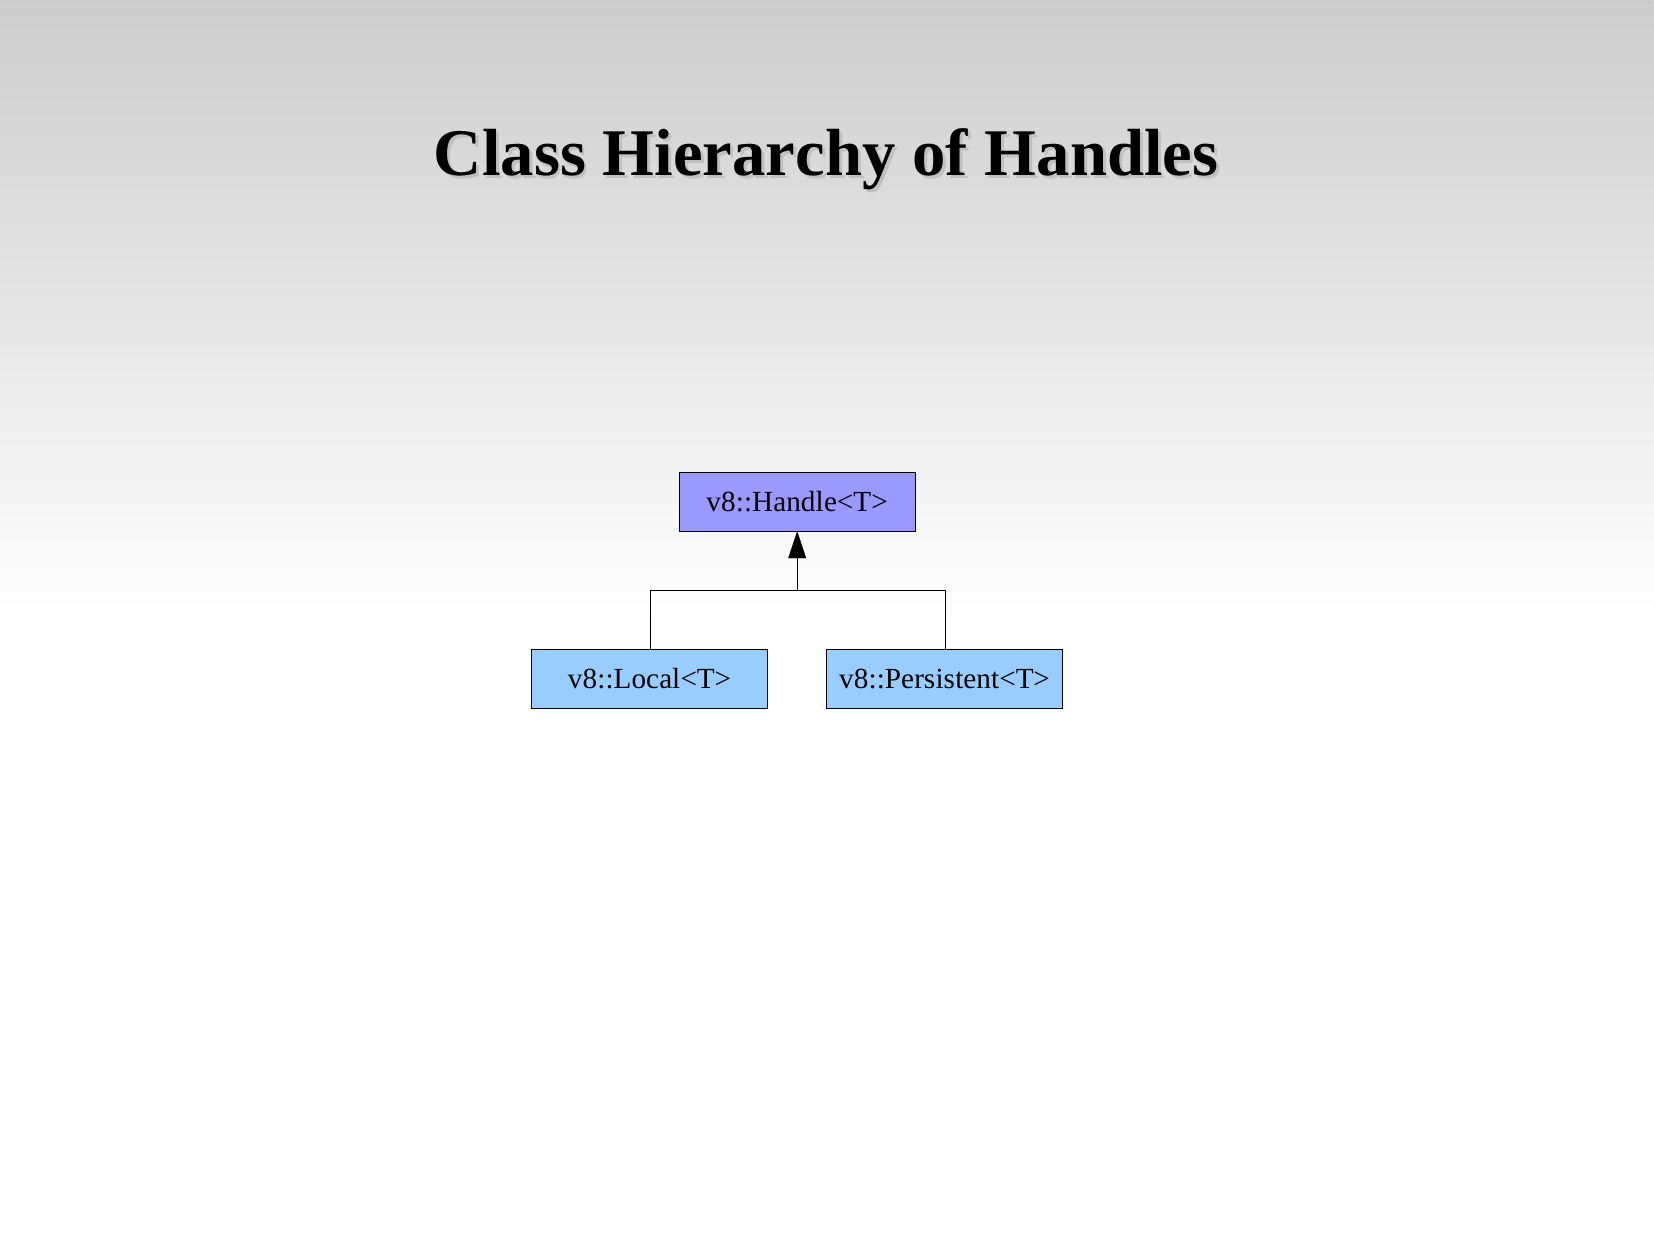

# Class Hierarchy of Handles
v8::Handle<T>
v8::Local<T>
v8::Persistent<T>